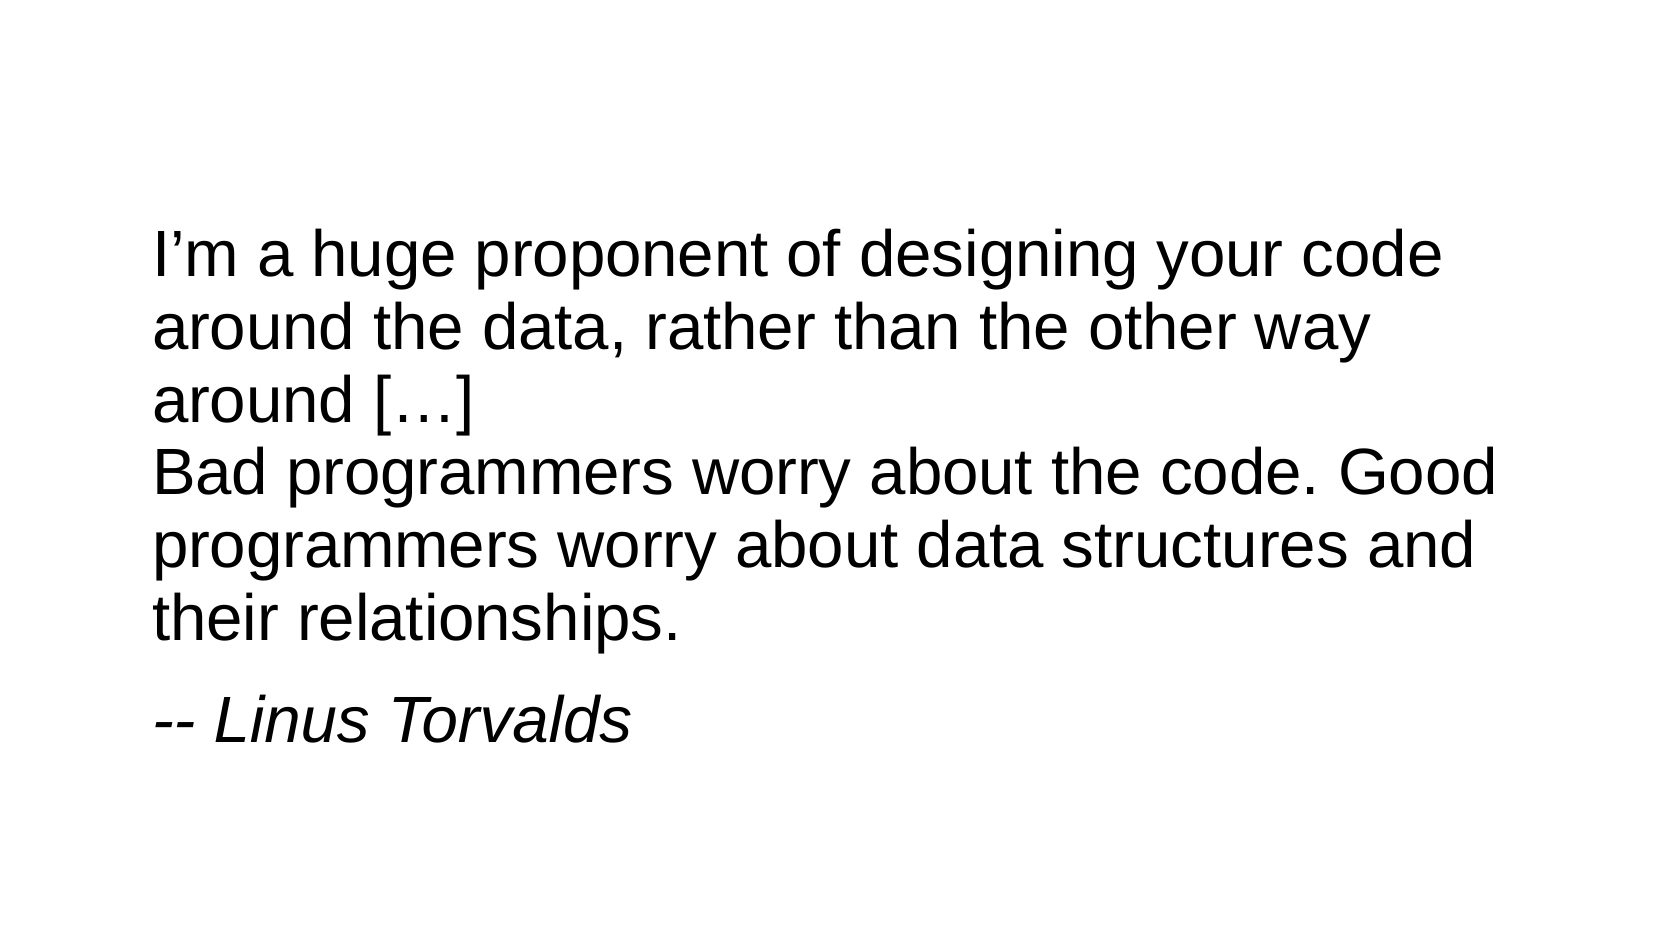

# I’m a huge proponent of designing your code around the data, rather than the other way around […] Bad programmers worry about the code. Good programmers worry about data structures and their relationships.
-- Linus Torvalds